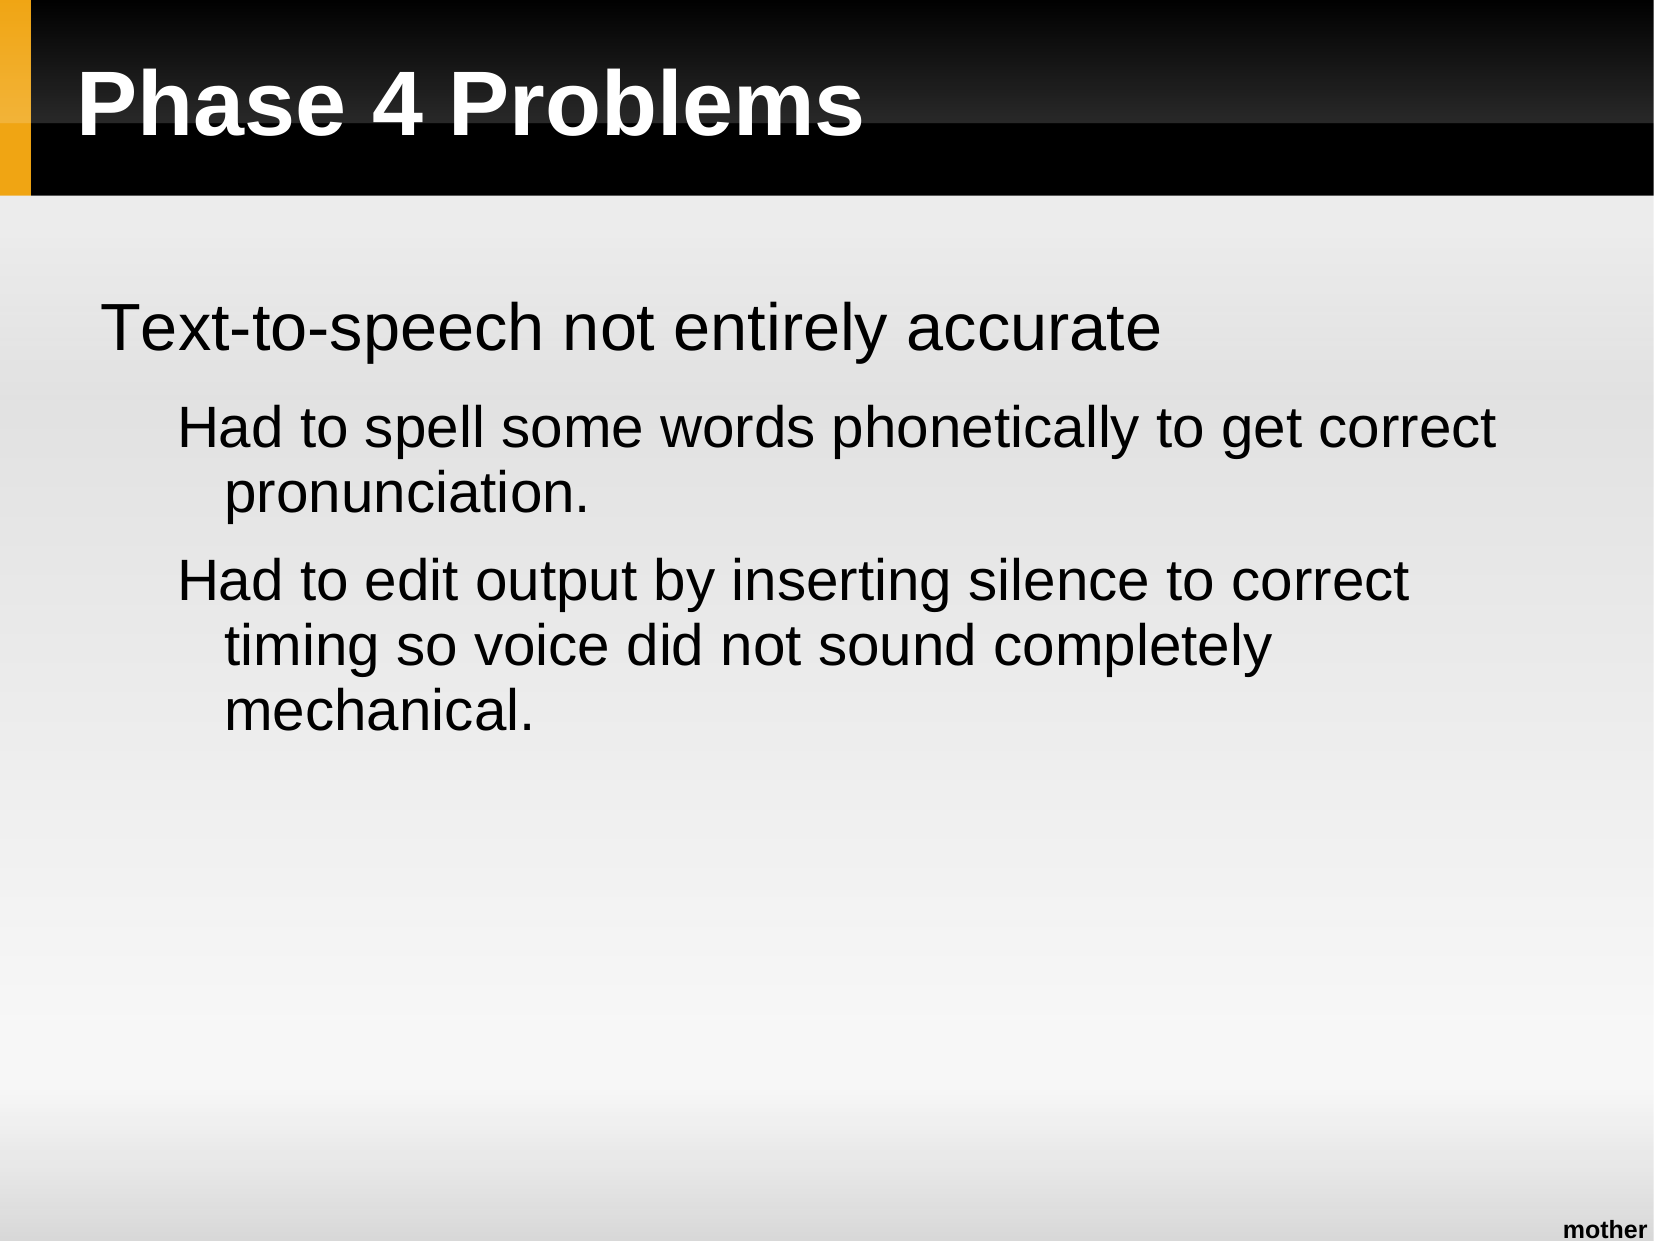

# Phase 4 Problems
Text-to-speech not entirely accurate
Had to spell some words phonetically to get correct pronunciation.
Had to edit output by inserting silence to correct timing so voice did not sound completely mechanical.
mother